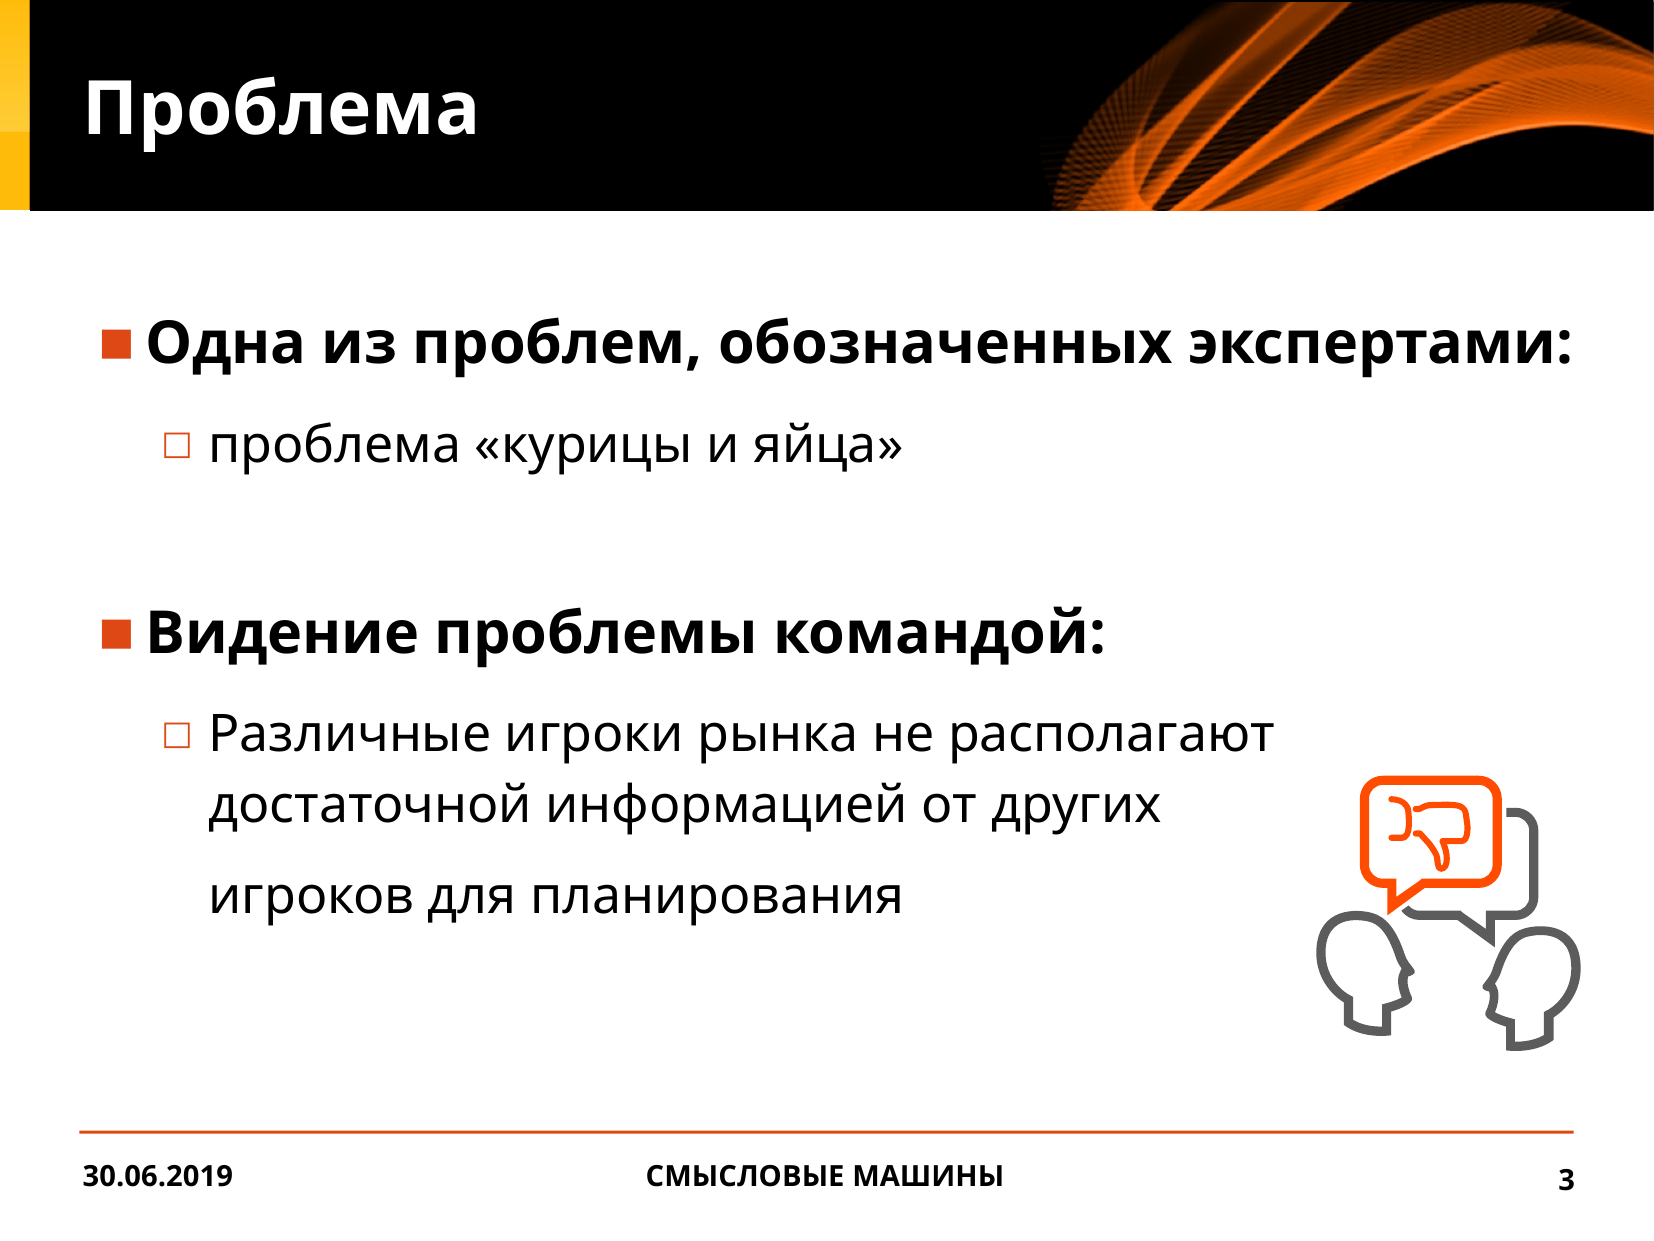

# Проблема
Одна из проблем, обозначенных экспертами:
проблема «курицы и яйца»
Видение проблемы командой:
Различные игроки рынка не располагают достаточной информацией от­ других
игроков для планирования